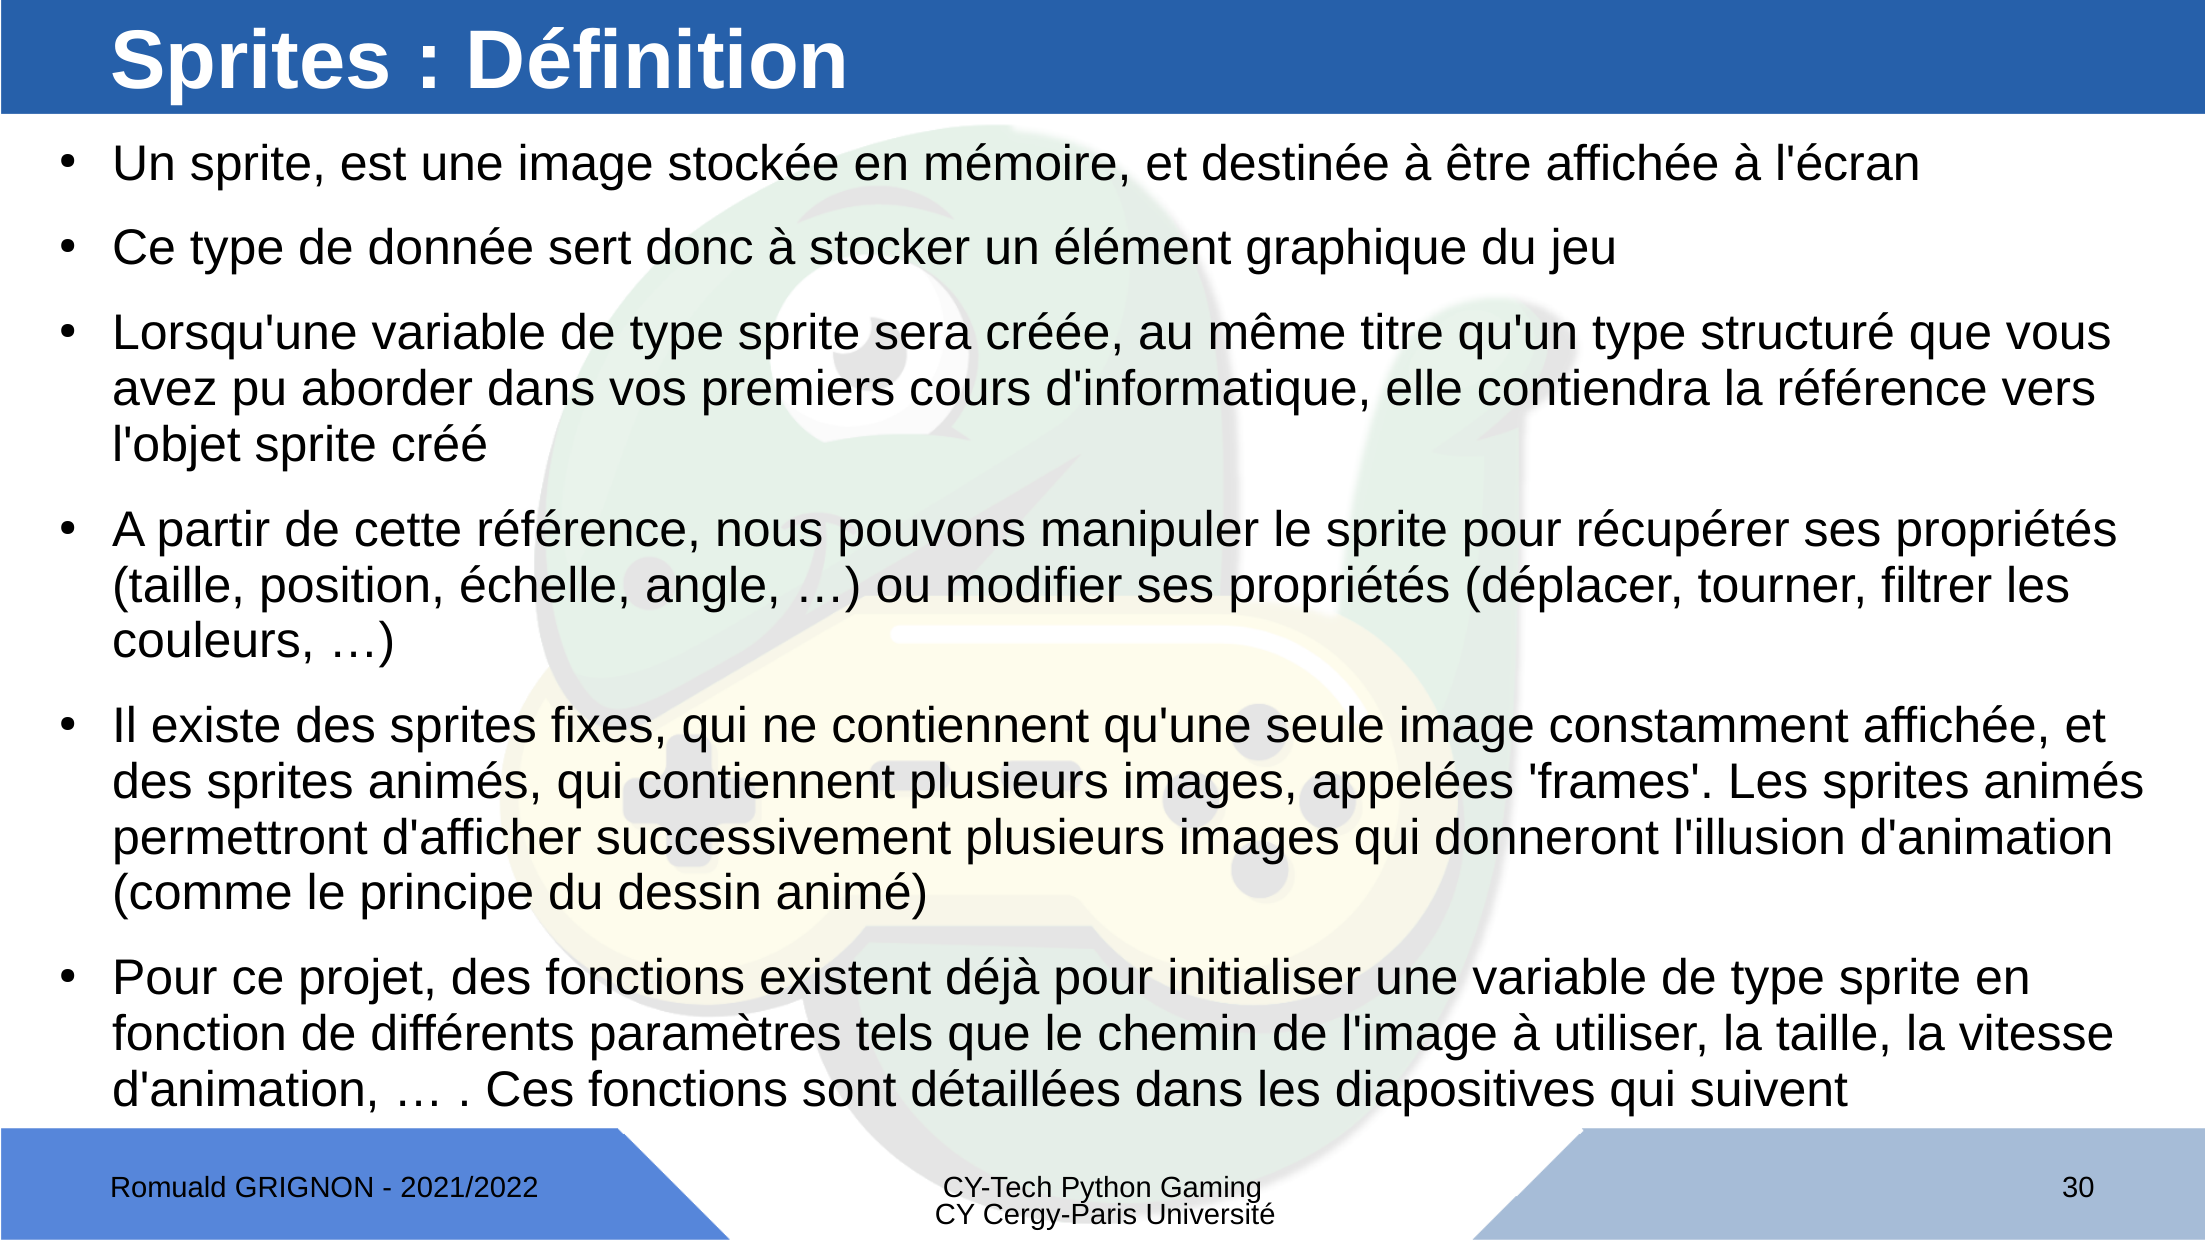

# Sprites : Définition
Un sprite, est une image stockée en mémoire, et destinée à être affichée à l'écran
Ce type de donnée sert donc à stocker un élément graphique du jeu
Lorsqu'une variable de type sprite sera créée, au même titre qu'un type structuré que vous avez pu aborder dans vos premiers cours d'informatique, elle contiendra la référence vers l'objet sprite créé
A partir de cette référence, nous pouvons manipuler le sprite pour récupérer ses propriétés (taille, position, échelle, angle, …) ou modifier ses propriétés (déplacer, tourner, filtrer les couleurs, …)
Il existe des sprites fixes, qui ne contiennent qu'une seule image constamment affichée, et des sprites animés, qui contiennent plusieurs images, appelées 'frames'. Les sprites animés permettront d'afficher successivement plusieurs images qui donneront l'illusion d'animation (comme le principe du dessin animé)
Pour ce projet, des fonctions existent déjà pour initialiser une variable de type sprite en fonction de différents paramètres tels que le chemin de l'image à utiliser, la taille, la vitesse d'animation, … . Ces fonctions sont détaillées dans les diapositives qui suivent
Romuald GRIGNON - 2021/2022
 CY-Tech Python Gaming CY Cergy-Paris Université
30